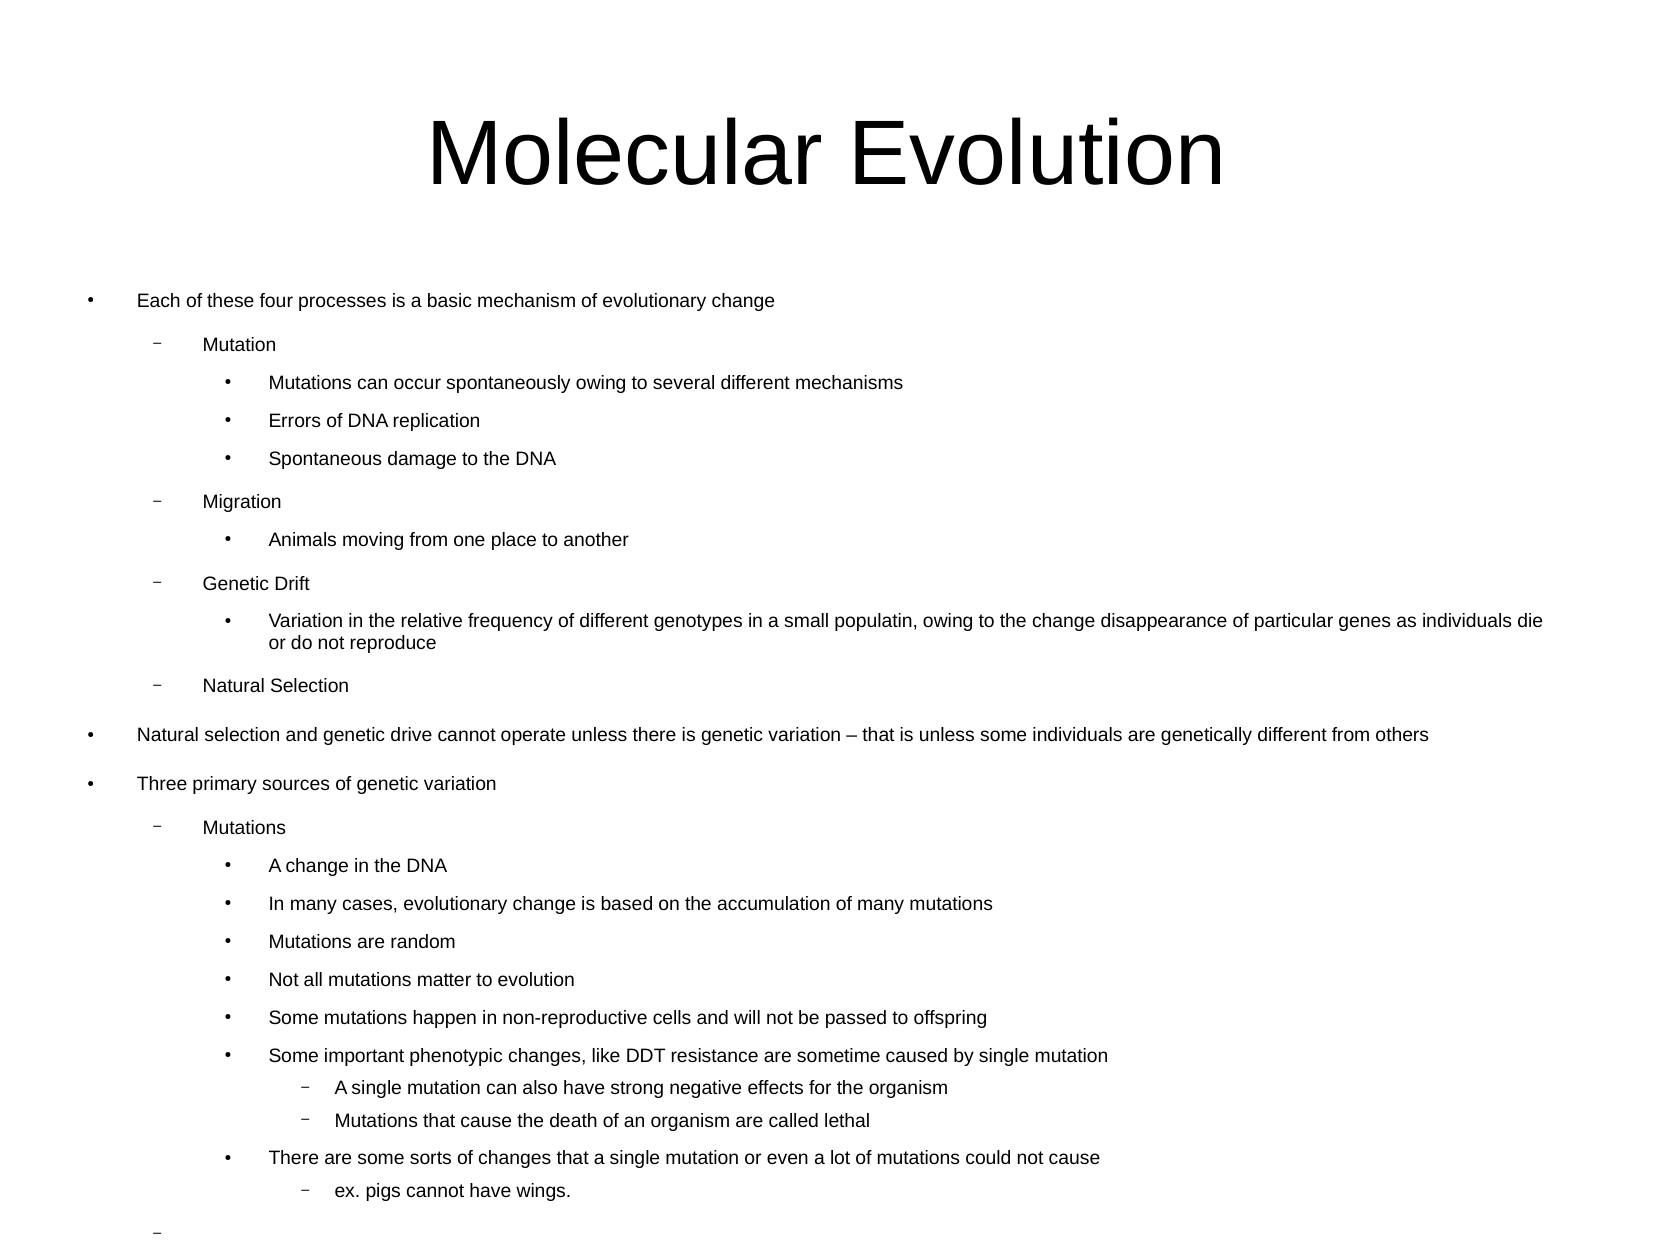

# Molecular Evolution
Each of these four processes is a basic mechanism of evolutionary change
Mutation
Mutations can occur spontaneously owing to several different mechanisms
Errors of DNA replication
Spontaneous damage to the DNA
Migration
Animals moving from one place to another
Genetic Drift
Variation in the relative frequency of different genotypes in a small populatin, owing to the change disappearance of particular genes as individuals die or do not reproduce
Natural Selection
Natural selection and genetic drive cannot operate unless there is genetic variation – that is unless some individuals are genetically different from others
Three primary sources of genetic variation
Mutations
A change in the DNA
In many cases, evolutionary change is based on the accumulation of many mutations
Mutations are random
Not all mutations matter to evolution
Some mutations happen in non-reproductive cells and will not be passed to offspring
Some important phenotypic changes, like DDT resistance are sometime caused by single mutation
A single mutation can also have strong negative effects for the organism
Mutations that cause the death of an organism are called lethal
There are some sorts of changes that a single mutation or even a lot of mutations could not cause
ex. pigs cannot have wings.